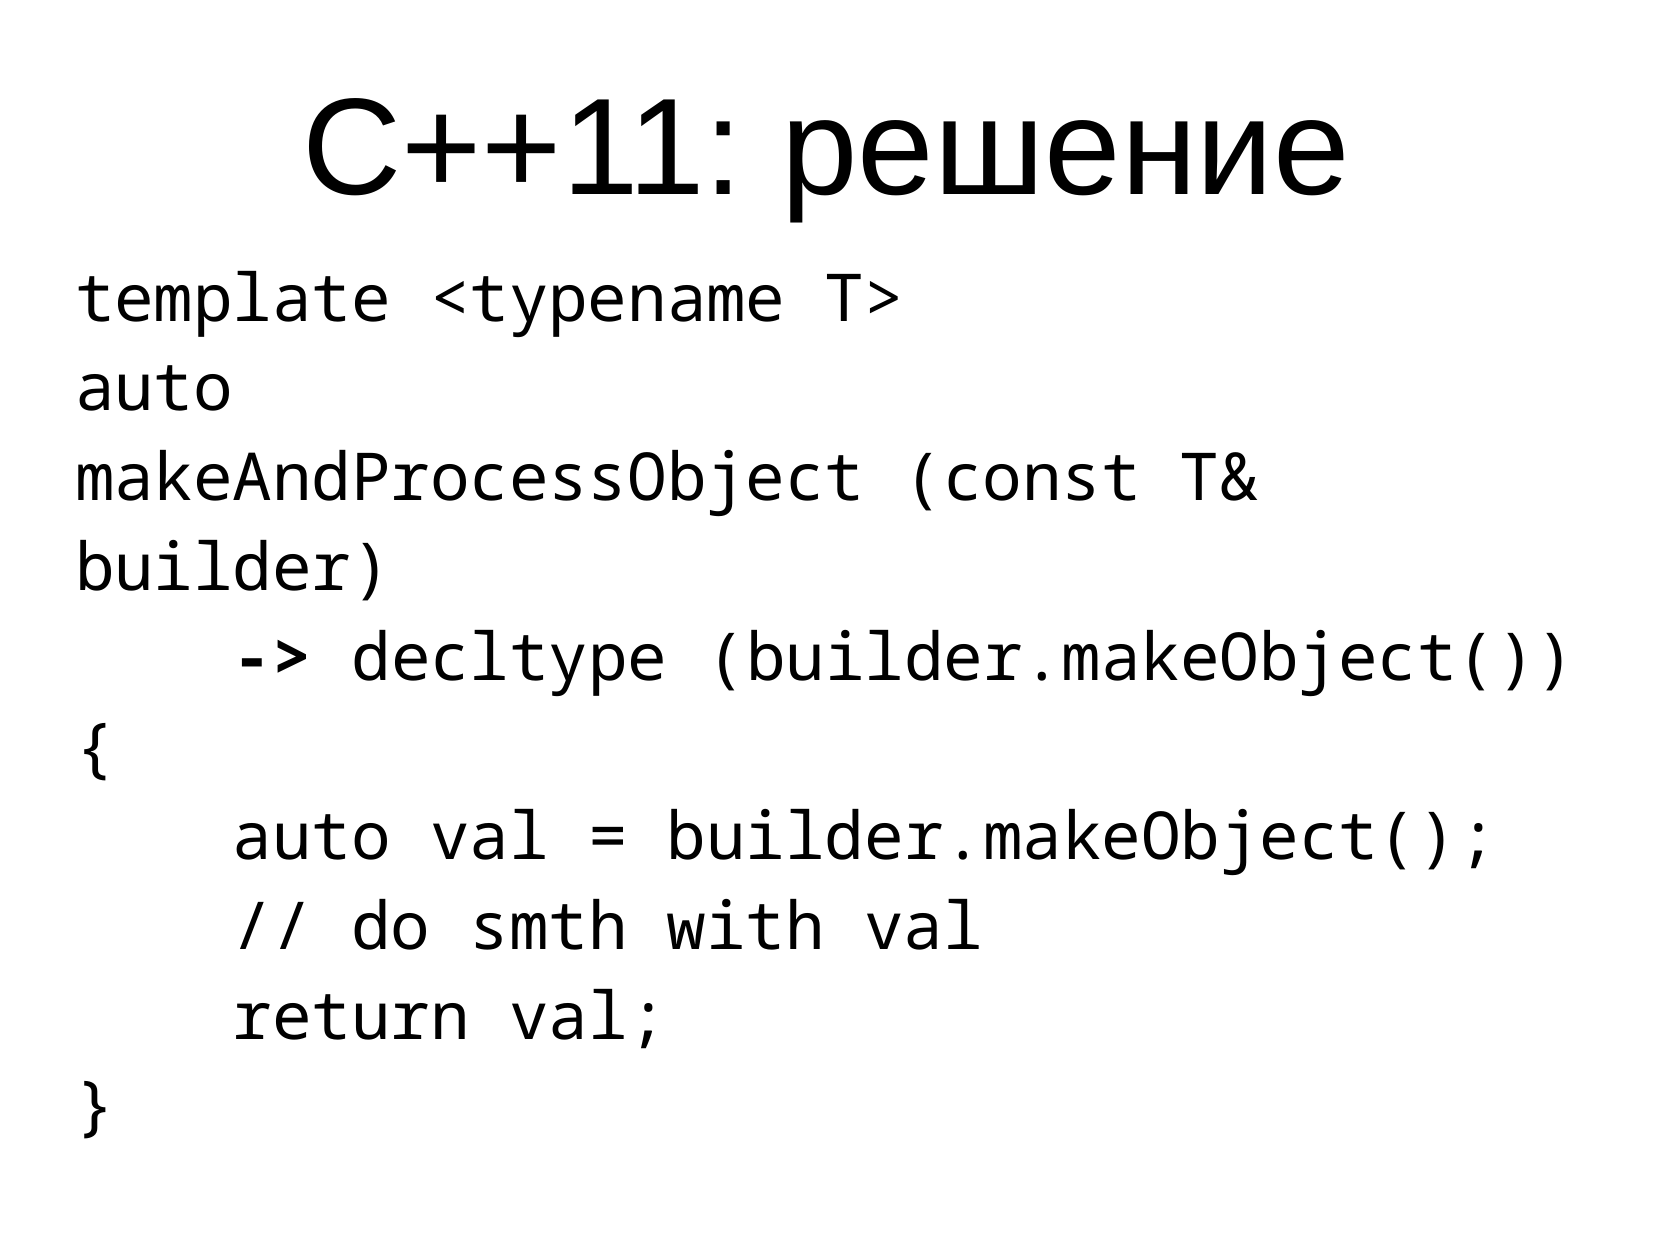

# C++11: решение
template <typename T>
auto
makeAndProcessObject (const T& builder)
 -> decltype (builder.makeObject())
{
 auto val = builder.makeObject();
 // do smth with val
 return val;
}